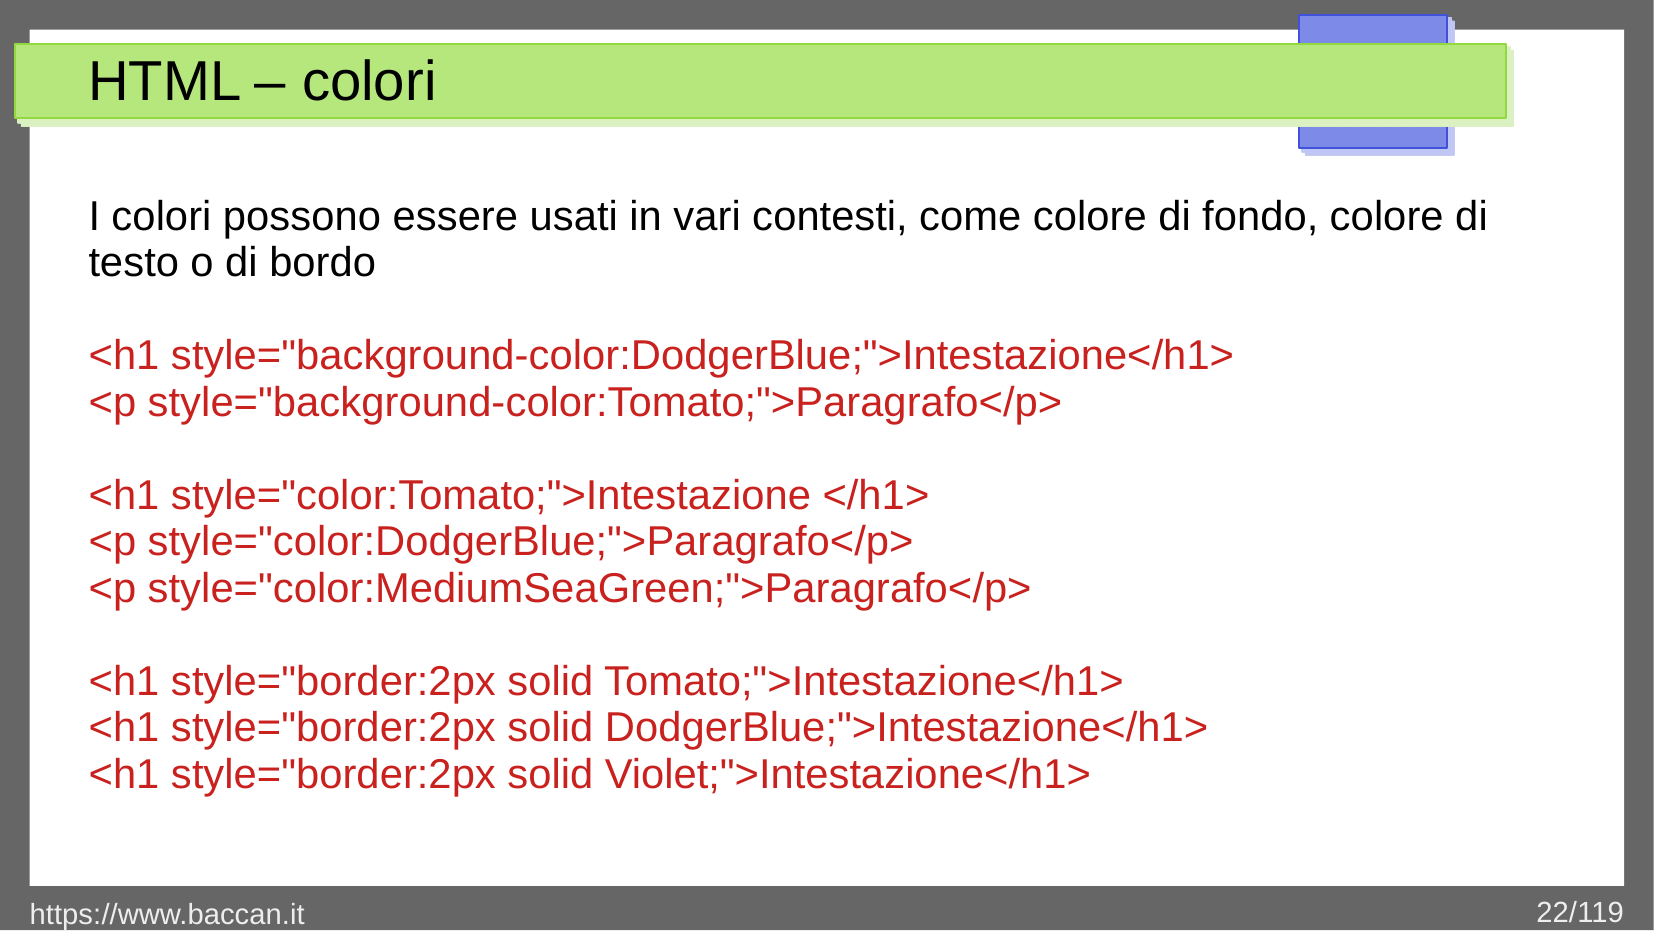

# HTML – colori
I colori possono essere usati in vari contesti, come colore di fondo, colore di testo o di bordo
<h1 style="background-color:DodgerBlue;">Intestazione</h1>
<p style="background-color:Tomato;">Paragrafo</p>
<h1 style="color:Tomato;">Intestazione </h1>
<p style="color:DodgerBlue;">Paragrafo</p>
<p style="color:MediumSeaGreen;">Paragrafo</p>
<h1 style="border:2px solid Tomato;">Intestazione</h1>
<h1 style="border:2px solid DodgerBlue;">Intestazione</h1>
<h1 style="border:2px solid Violet;">Intestazione</h1>
22
https://www.baccan.it